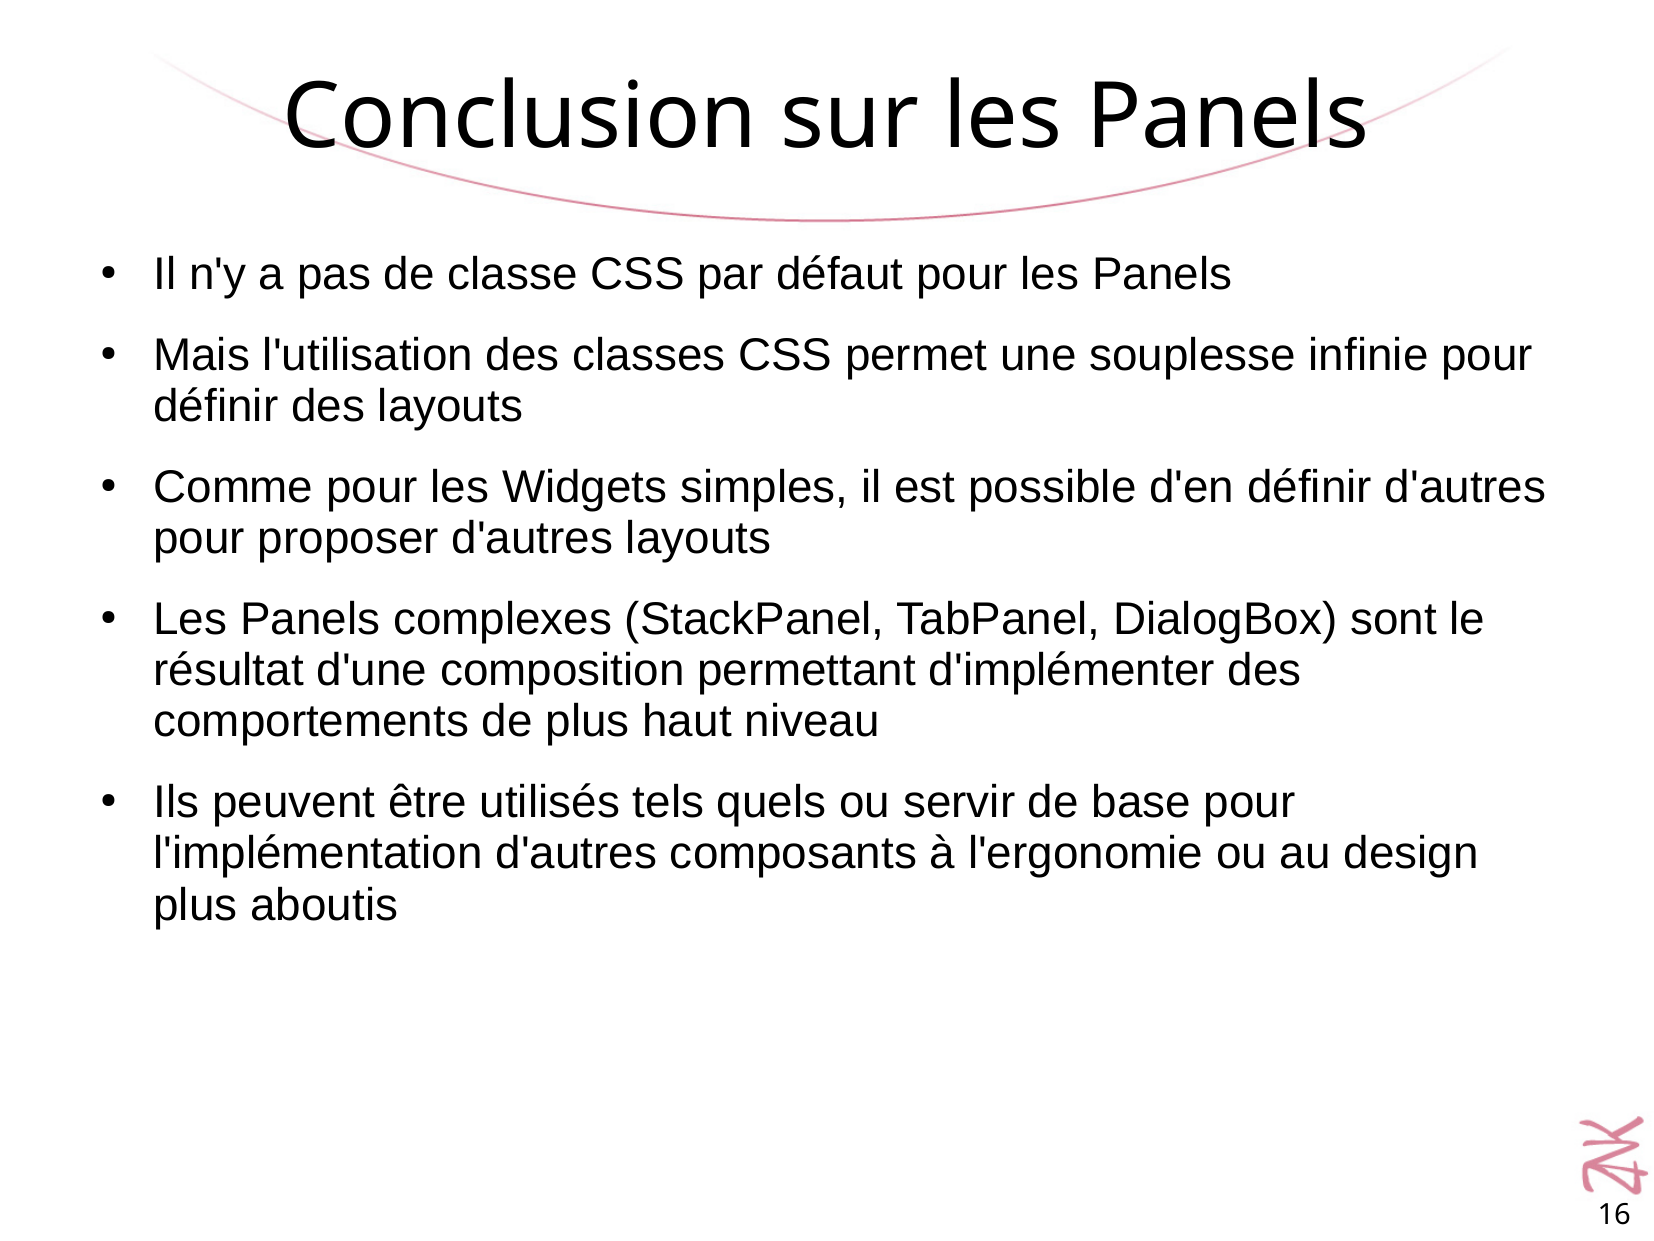

# Conclusion sur les Panels
Il n'y a pas de classe CSS par défaut pour les Panels
Mais l'utilisation des classes CSS permet une souplesse infinie pour définir des layouts
Comme pour les Widgets simples, il est possible d'en définir d'autres pour proposer d'autres layouts
Les Panels complexes (StackPanel, TabPanel, DialogBox) sont le résultat d'une composition permettant d'implémenter des comportements de plus haut niveau
Ils peuvent être utilisés tels quels ou servir de base pour l'implémentation d'autres composants à l'ergonomie ou au design plus aboutis
16